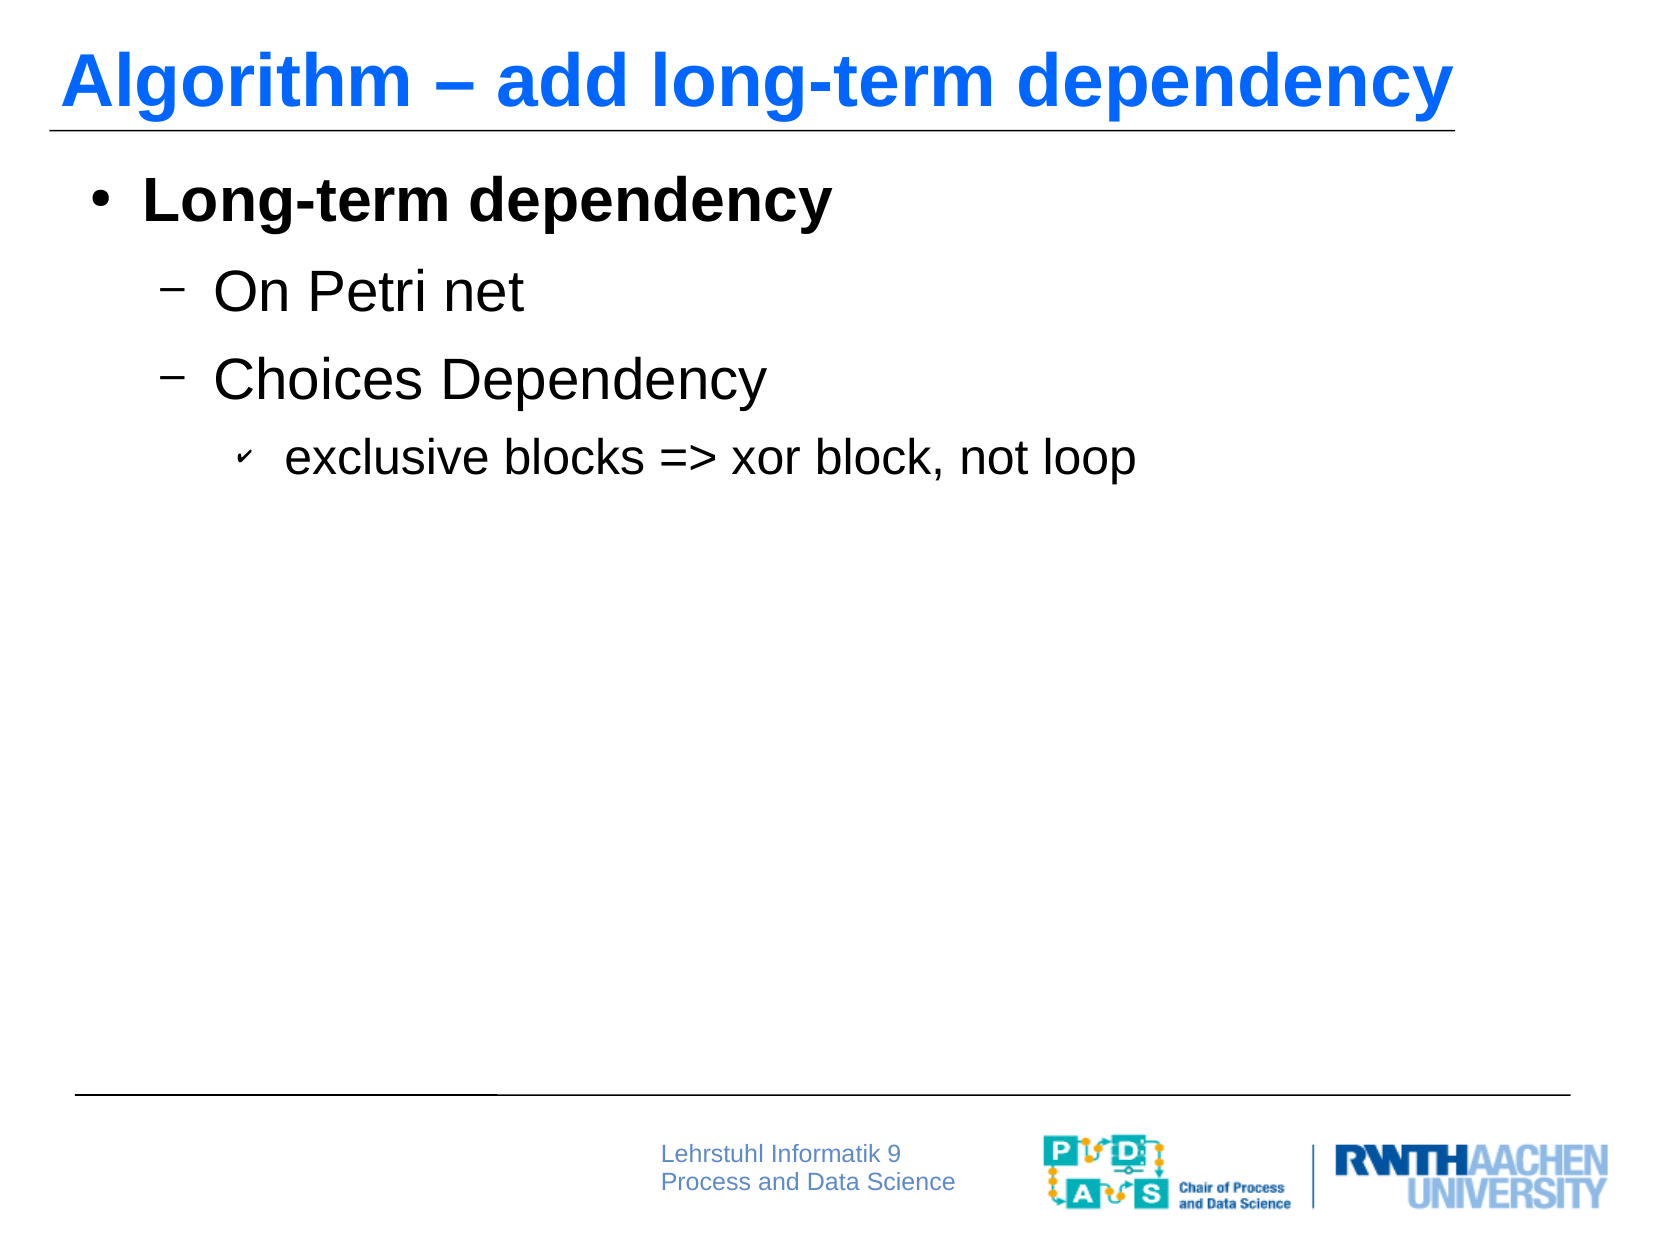

# Algorithm – add long-term dependency
Long-term dependency
On Petri net
Choices Dependency
exclusive blocks => xor block, not loop